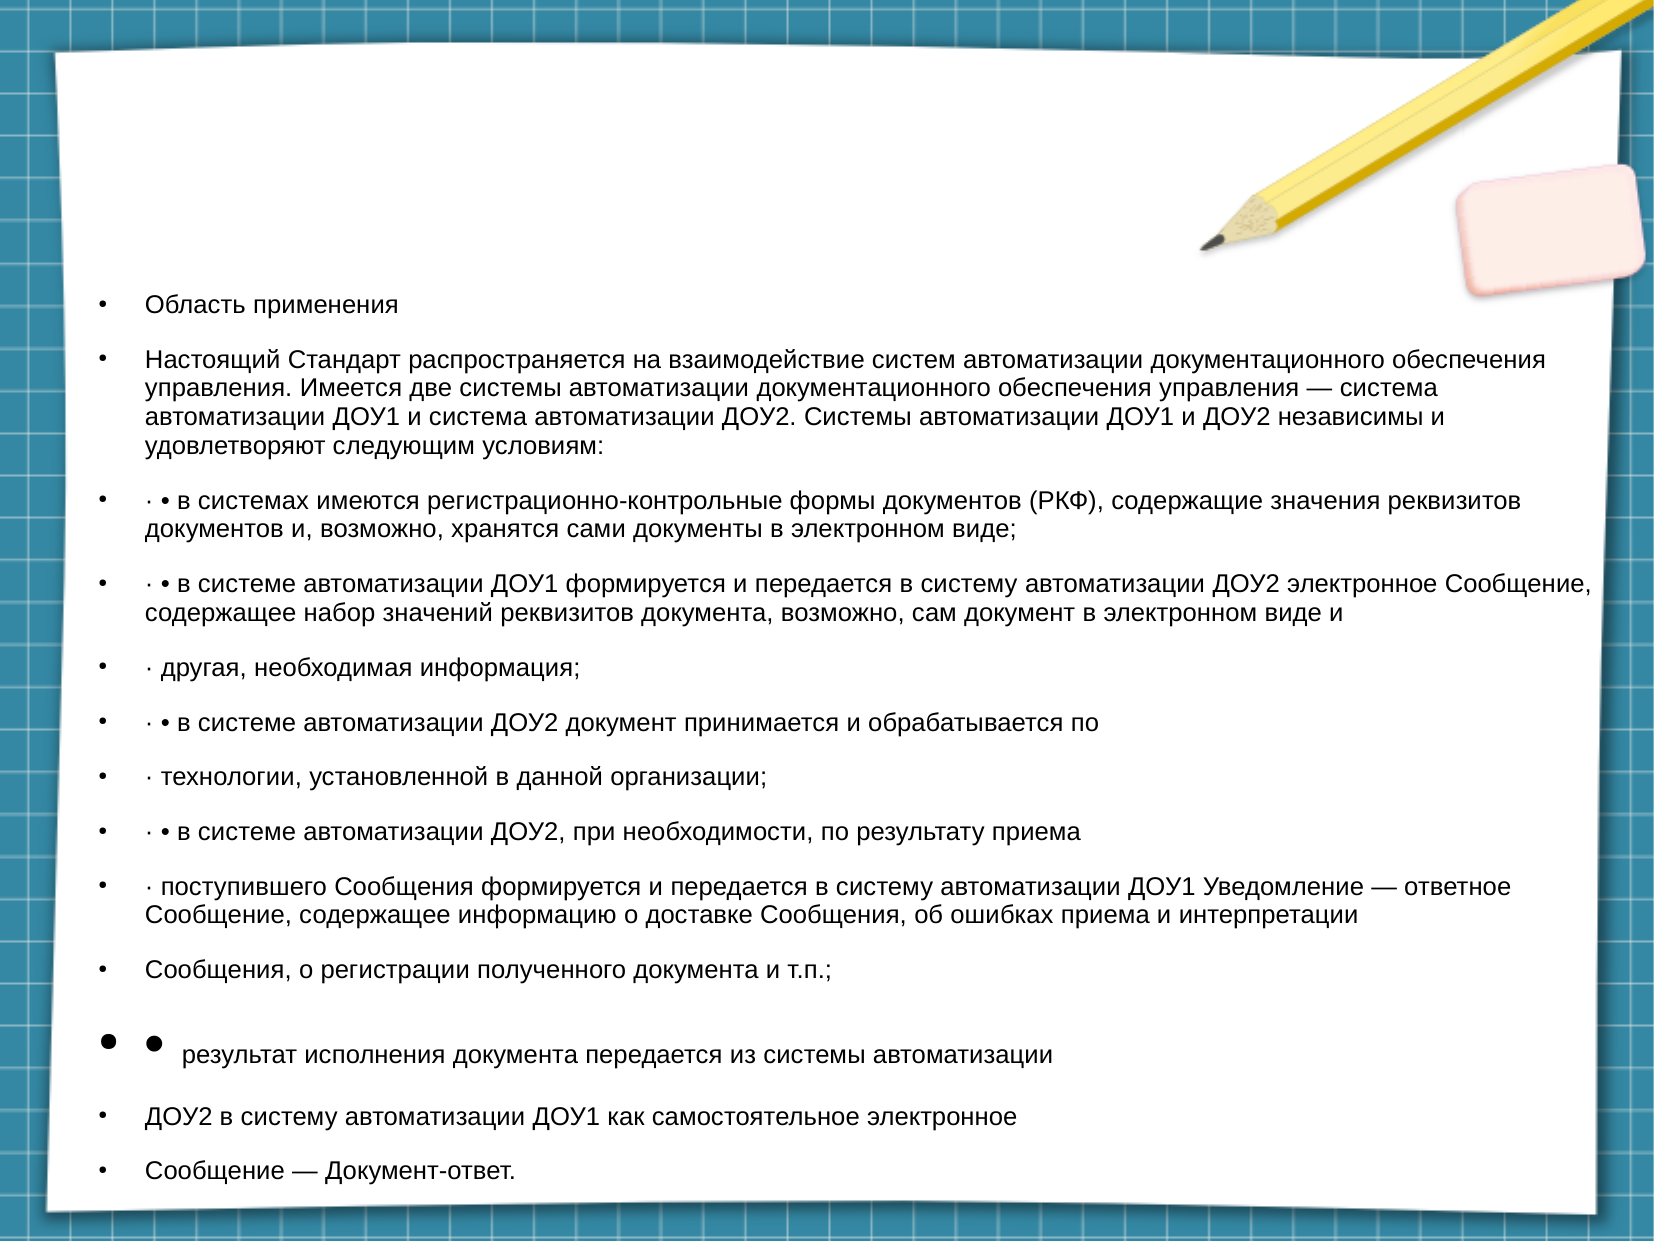

#
Область применения
Настоящий Стандарт распространяется на взаимодействие систем автоматизации документационного обеспечения управления. Имеется две системы автоматизации документационного обеспечения управления — система автоматизации ДОУ1 и система автоматизации ДОУ2. Системы автоматизации ДОУ1 и ДОУ2 независимы и удовлетворяют следующим условиям:
· • в системах имеются регистрационно-контрольные формы документов (РКФ), содержащие значения реквизитов документов и, возможно, хранятся сами документы в электронном виде;
· • в системе автоматизации ДОУ1 формируется и передается в систему автоматизации ДОУ2 электронное Сообщение, содержащее набор значений реквизитов документа, возможно, сам документ в электронном виде и
· другая, необходимая информация;
· • в системе автоматизации ДОУ2 документ принимается и обрабатывается по
· технологии, установленной в данной организации;
· • в системе автоматизации ДОУ2, при необходимости, по результату приема
· поступившего Сообщения формируется и передается в систему автоматизации ДОУ1 Уведомление — ответное Сообщение, содержащее информацию о доставке Сообщения, об ошибках приема и интерпретации
Сообщения, о регистрации полученного документа и т.п.;
• результат исполнения документа передается из системы автоматизации
ДОУ2 в систему автоматизации ДОУ1 как самостоятельное электронное
Сообщение — Документ-ответ.